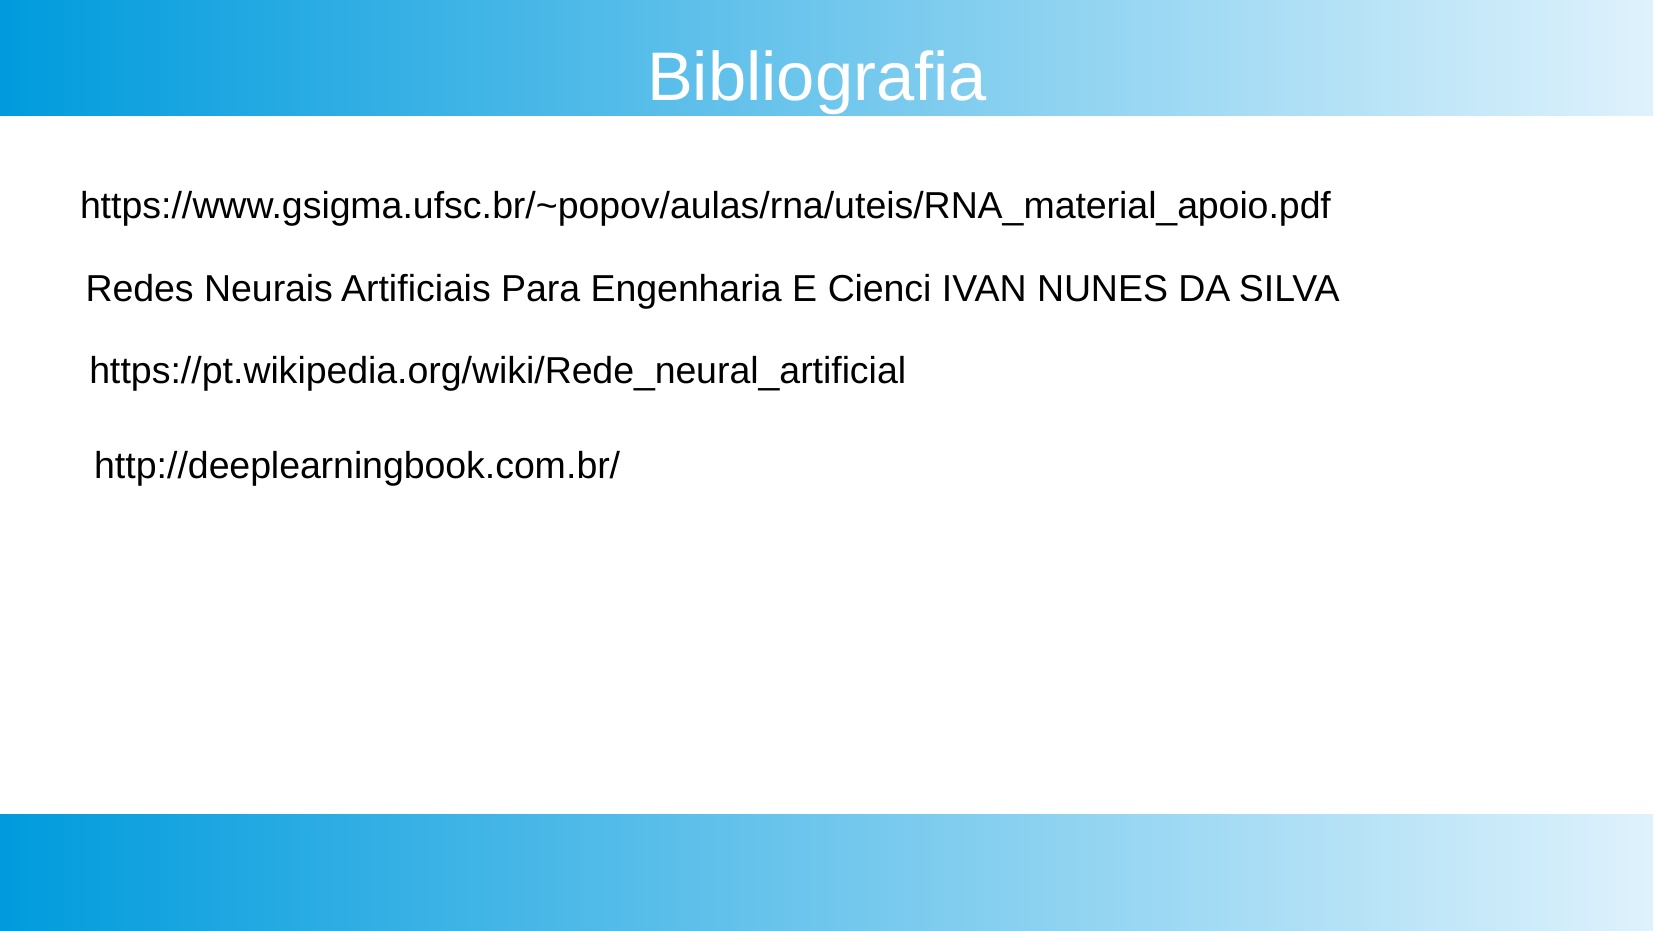

# Bibliografia
https://www.gsigma.ufsc.br/~popov/aulas/rna/uteis/RNA_material_apoio.pdf
Redes Neurais Artificiais Para Engenharia E Cienci IVAN NUNES DA SILVA
https://pt.wikipedia.org/wiki/Rede_neural_artificial
http://deeplearningbook.com.br/